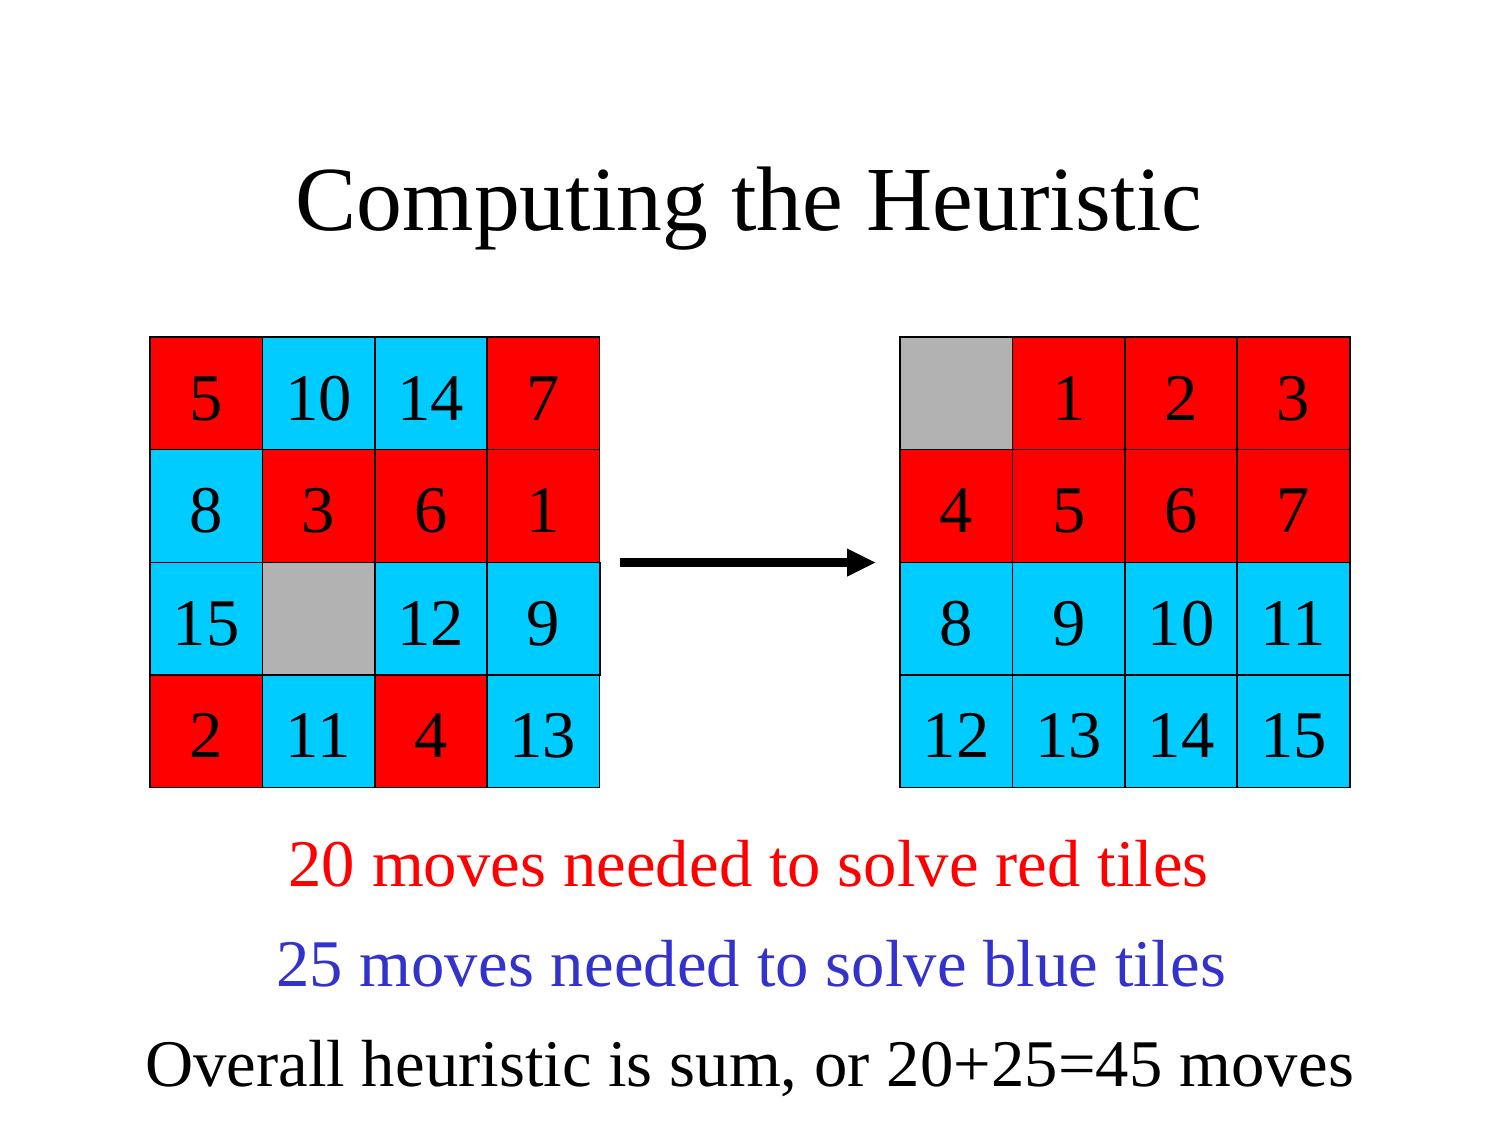

# Computing the Heuristic
5
10
14
7
1
2
3
8
3
6
1
4
5
6
7
15
12
9
8
9
10
11
2
11
4
13
12
13
14
15
20 moves needed to solve red tiles
25 moves needed to solve blue tiles
Overall heuristic is sum, or 20+25=45 moves